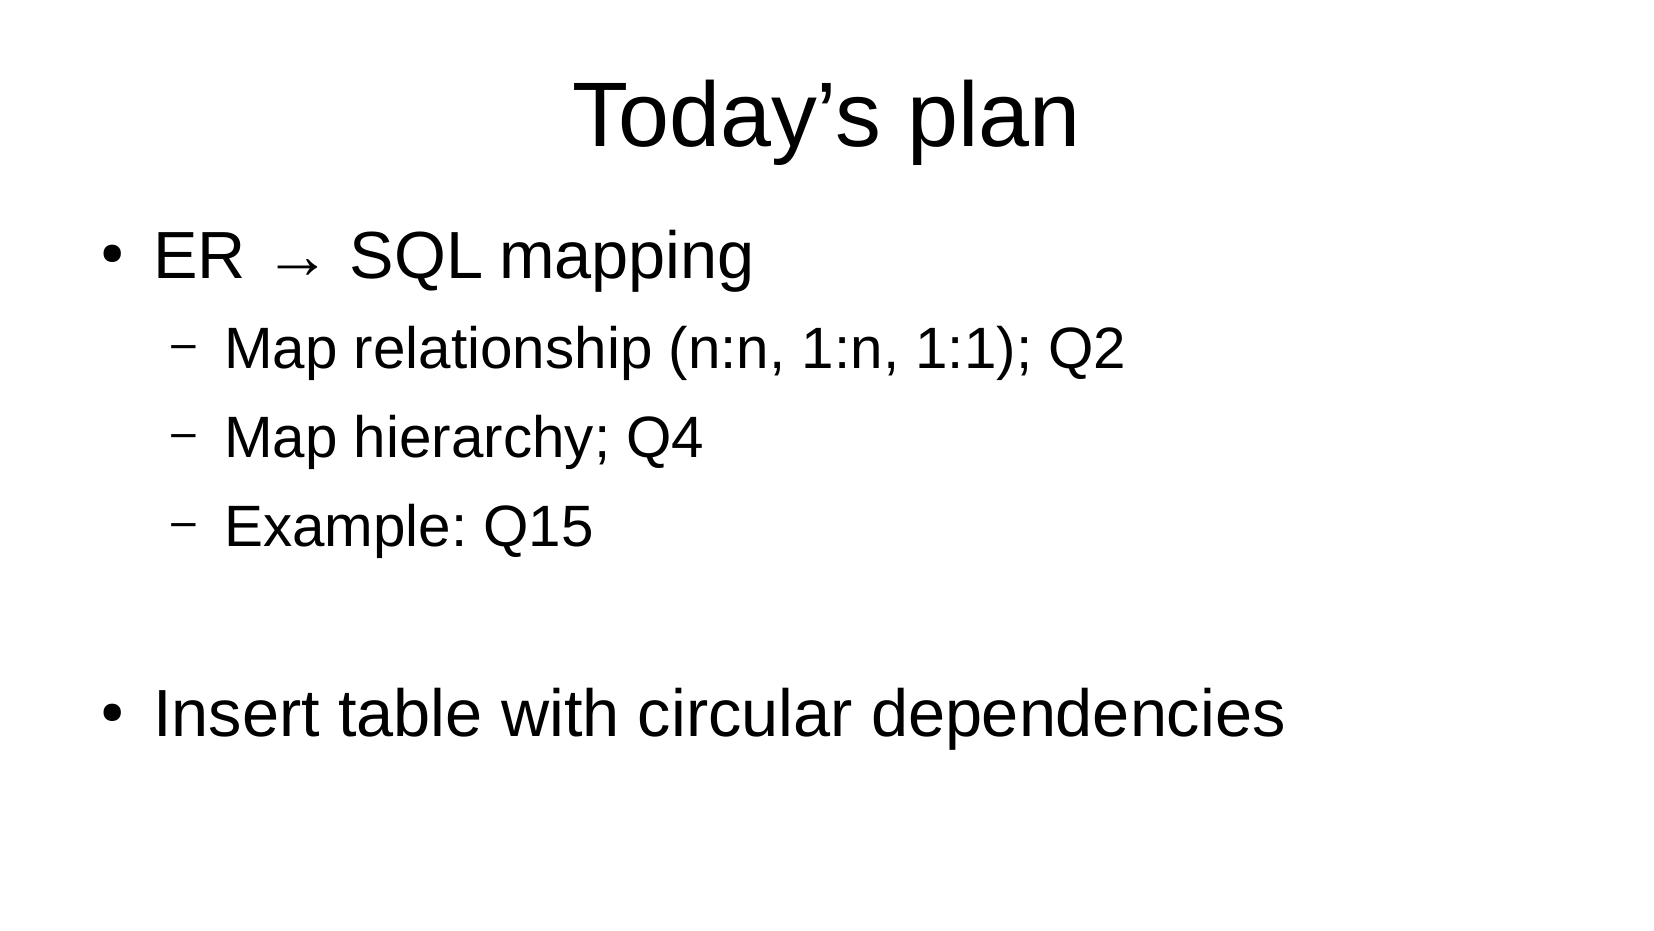

# Today’s plan
ER → SQL mapping
Map relationship (n:n, 1:n, 1:1); Q2
Map hierarchy; Q4
Example: Q15
Insert table with circular dependencies